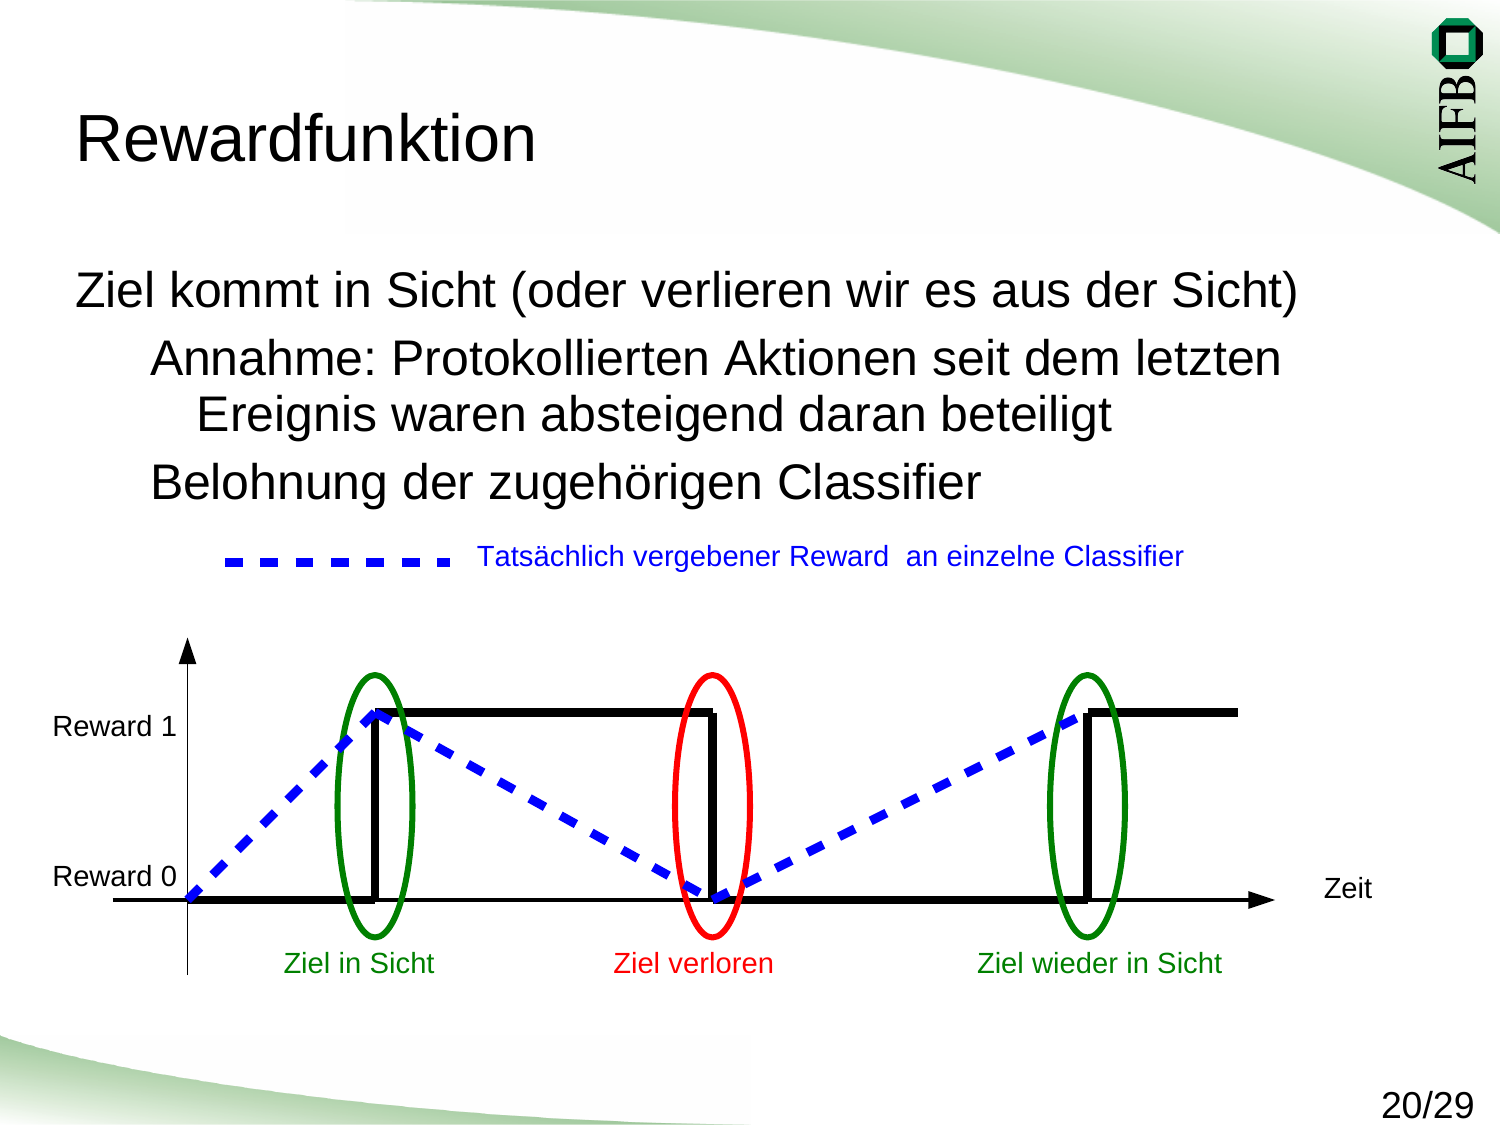

# Rewardfunktion
Ziel kommt in Sicht (oder verlieren wir es aus der Sicht)
Annahme: Protokollierten Aktionen seit dem letzten Ereignis waren absteigend daran beteiligt
Belohnung der zugehörigen Classifier
Tatsächlich vergebener Reward an einzelne Classifier
Reward 1
Reward 0
Zeit
Ziel in Sicht
Ziel verloren
Ziel wieder in Sicht
20